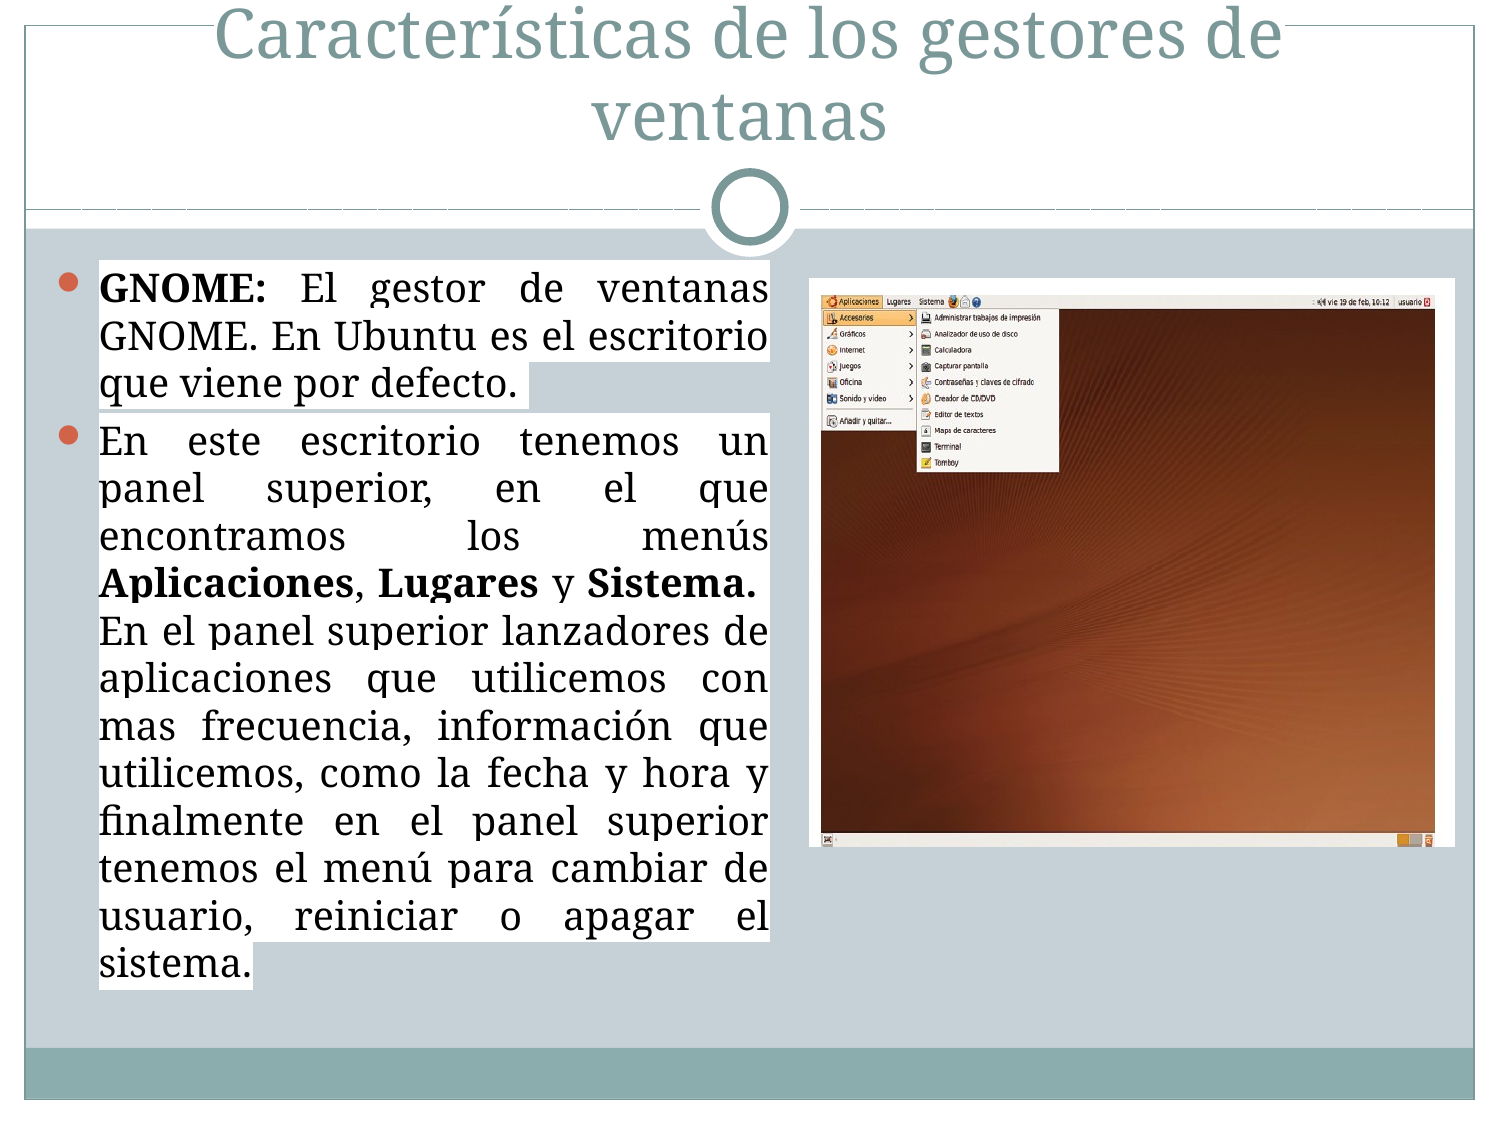

# Características de los gestores de ventanas
GNOME: El gestor de ventanas GNOME. En Ubuntu es el escritorio que viene por defecto.
En este escritorio tenemos un panel superior, en el que encontramos los menús Aplicaciones, Lugares y Sistema. En el panel superior lanzadores de aplicaciones que utilicemos con mas frecuencia, información que utilicemos, como la fecha y hora y finalmente en el panel superior tenemos el menú para cambiar de usuario, reiniciar o apagar el sistema.